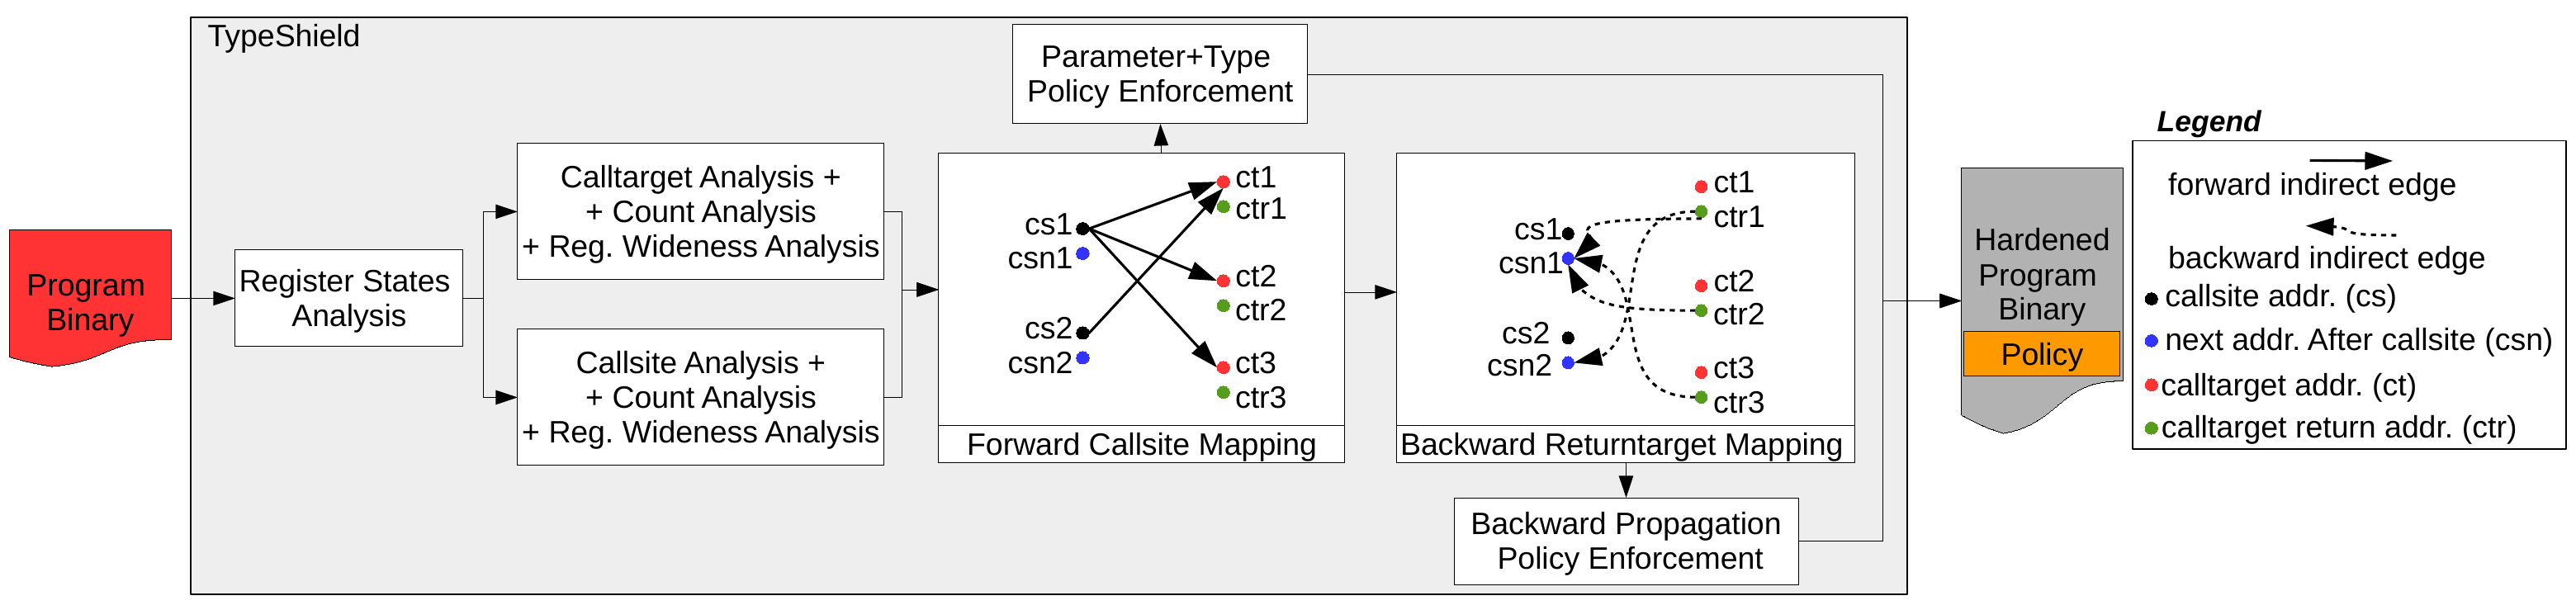

TypeShield
Parameter+Type
Policy Enforcement
Legend
forward indirect edge
backward indirect edge
callsite addr. (cs)
next addr. After callsite (csn)
calltarget addr. (ct)
calltarget return addr. (ctr)
Calltarget Analysis +
+ Count Analysis
+ Reg. Wideness Analysis
ct1
ctr1
cs1
csn1
ct2
ctr2
cs2
csn2
ct3
ctr3
Forward Callsite Mapping
ct1
ctr1
cs1
csn1
ct2
ctr2
cs2
csn2
ct3
ctr3
Backward Returntarget Mapping
Hardened
Program
Binary
Program
Binary
Register States
Analysis
Callsite Analysis +
+ Count Analysis
+ Reg. Wideness Analysis
Policy
Backward Propagation
 Policy Enforcement